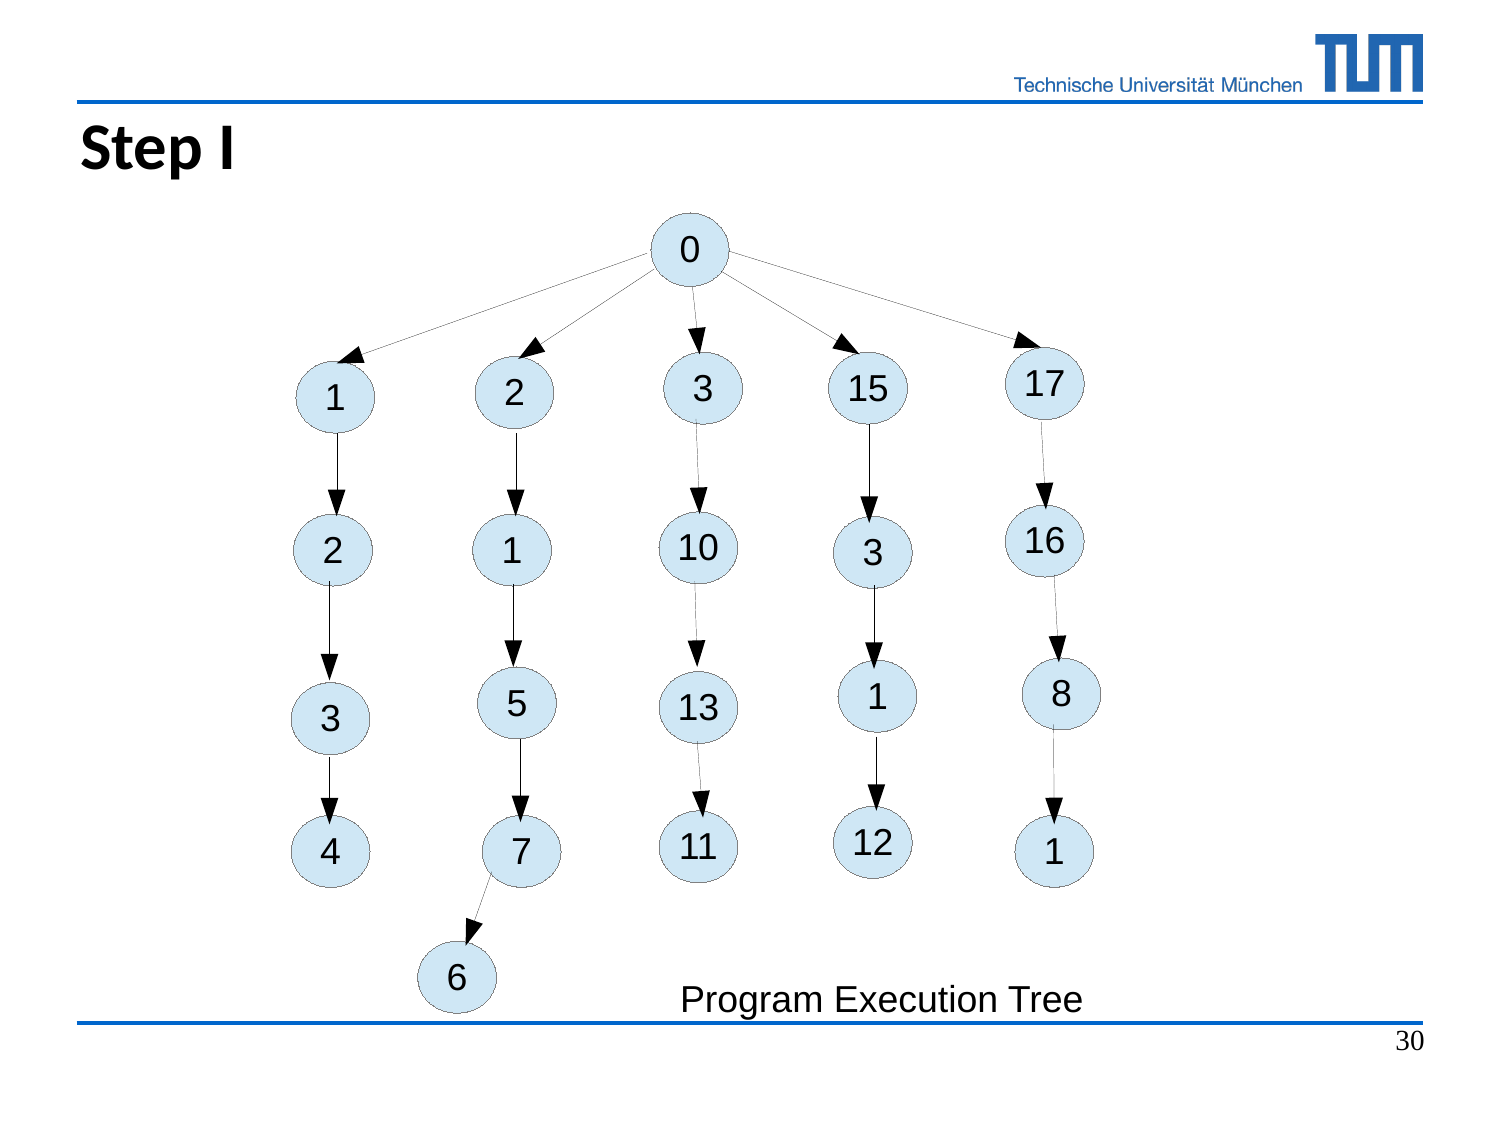

# Step I
0
17
15
3
2
1
16
10
2
1
3
8
1
5
13
3
12
11
7
1
4
6
Program Execution Tree
30